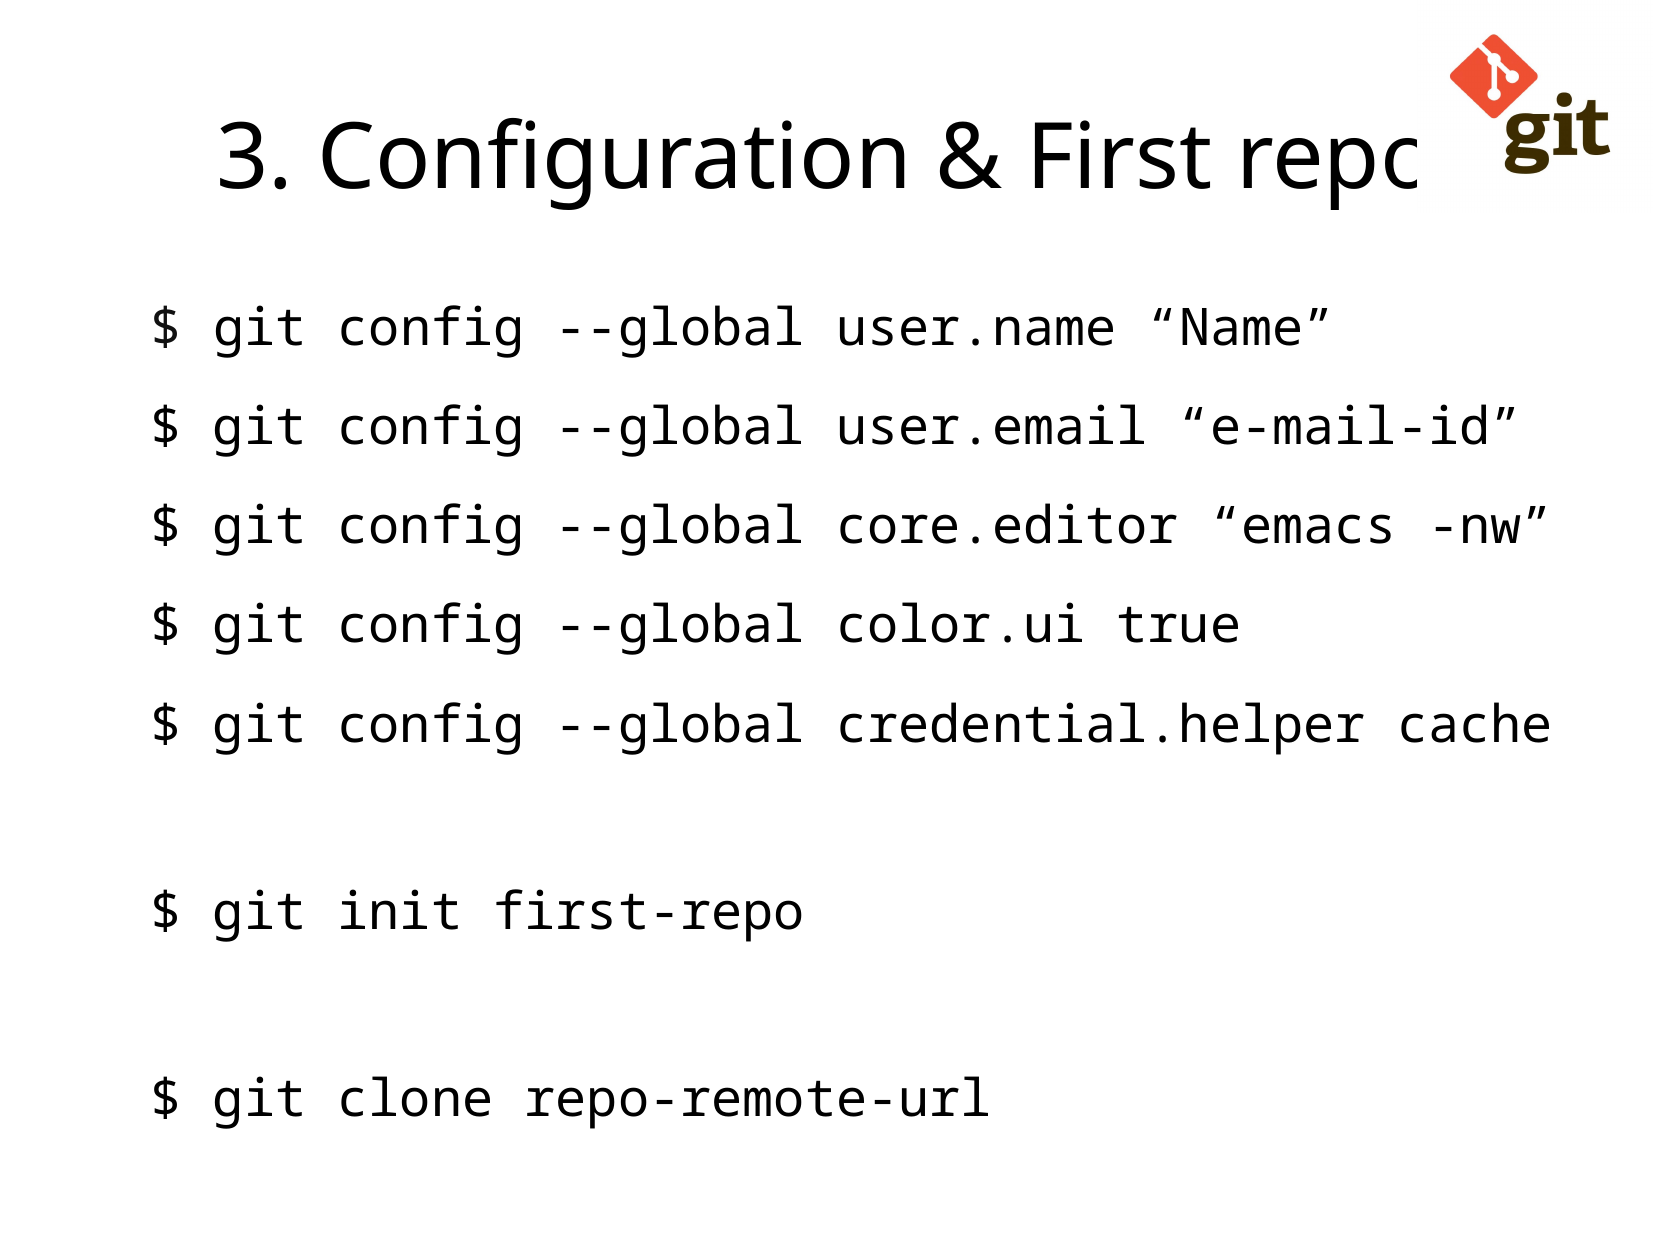

# 3. Configuration & First repo
$ git config --global user.name “Name”
$ git config --global user.email “e-mail-id”
$ git config --global core.editor “emacs -nw”
$ git config --global color.ui true
$ git config --global credential.helper cache
$ git init first-repo
$ git clone repo-remote-url